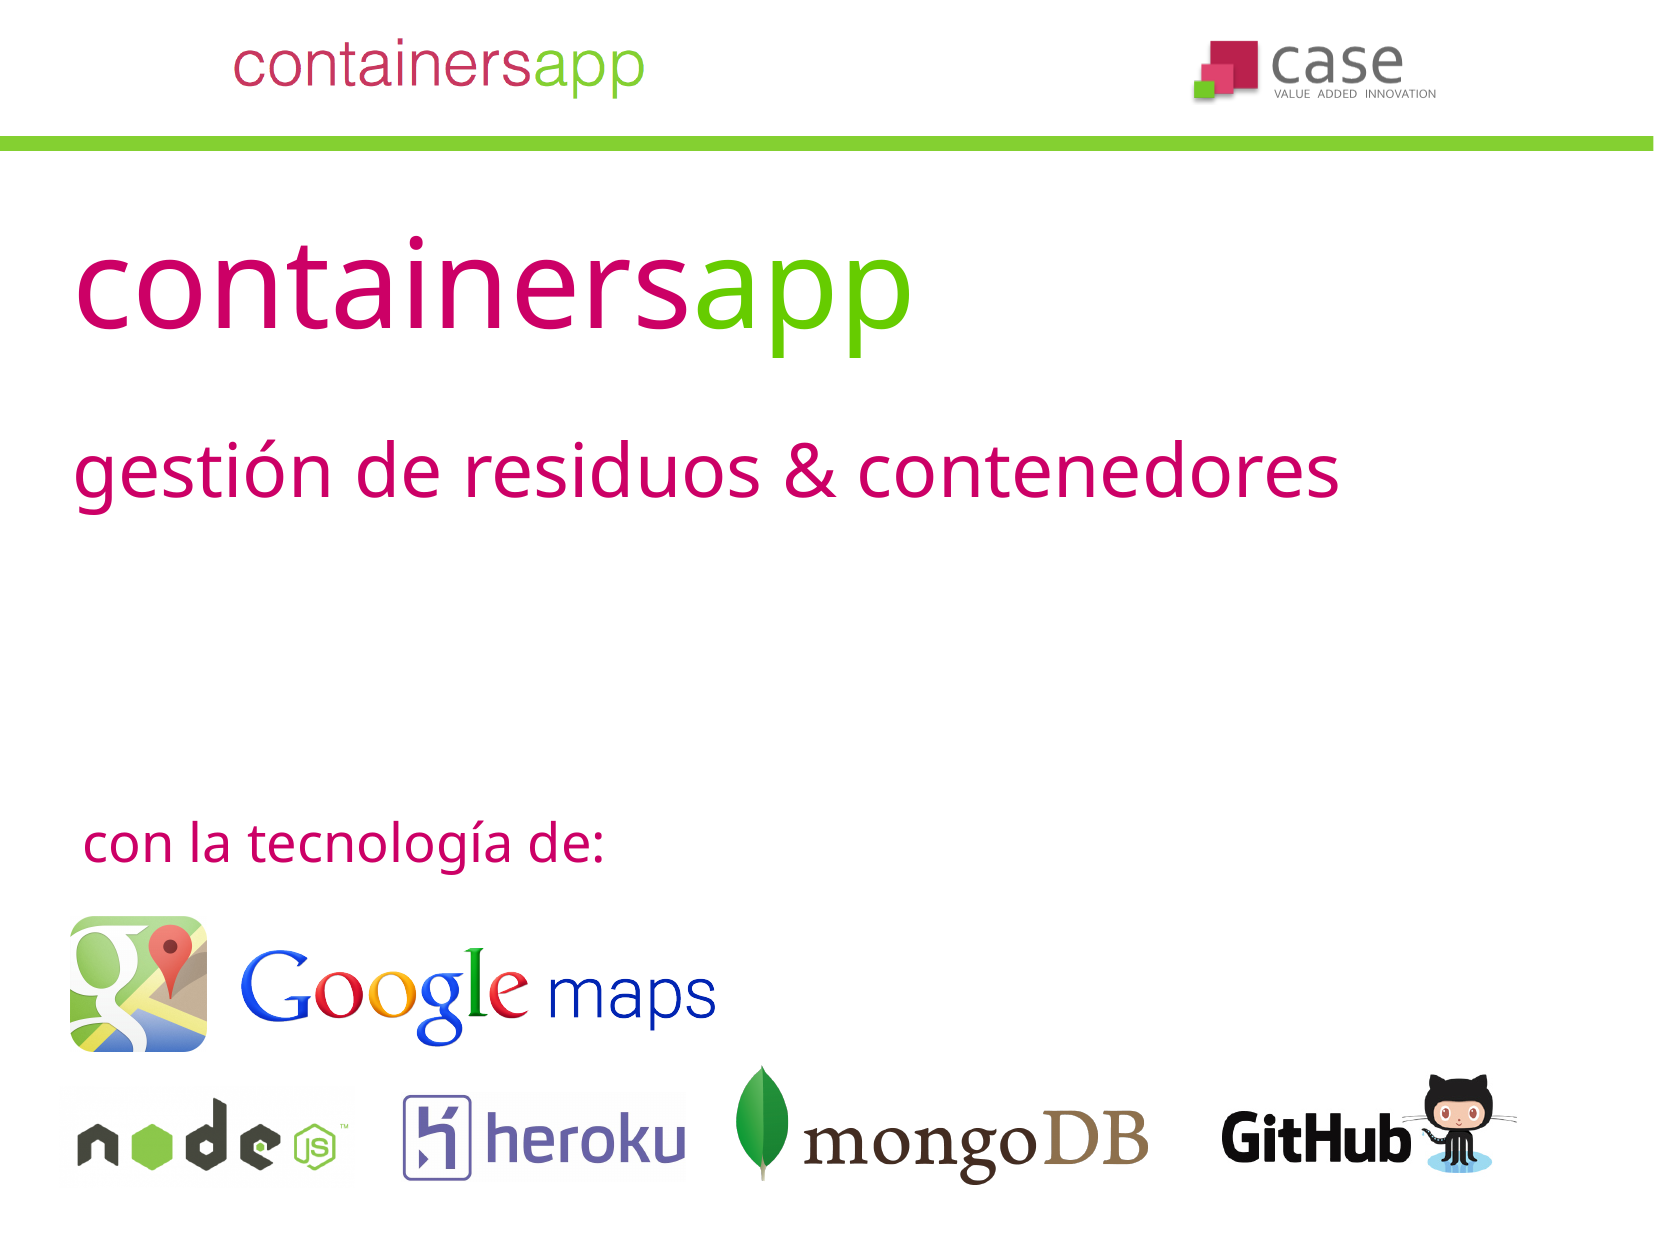

# containersapp a gestión de residuos & contenedores
con la tecnología de: